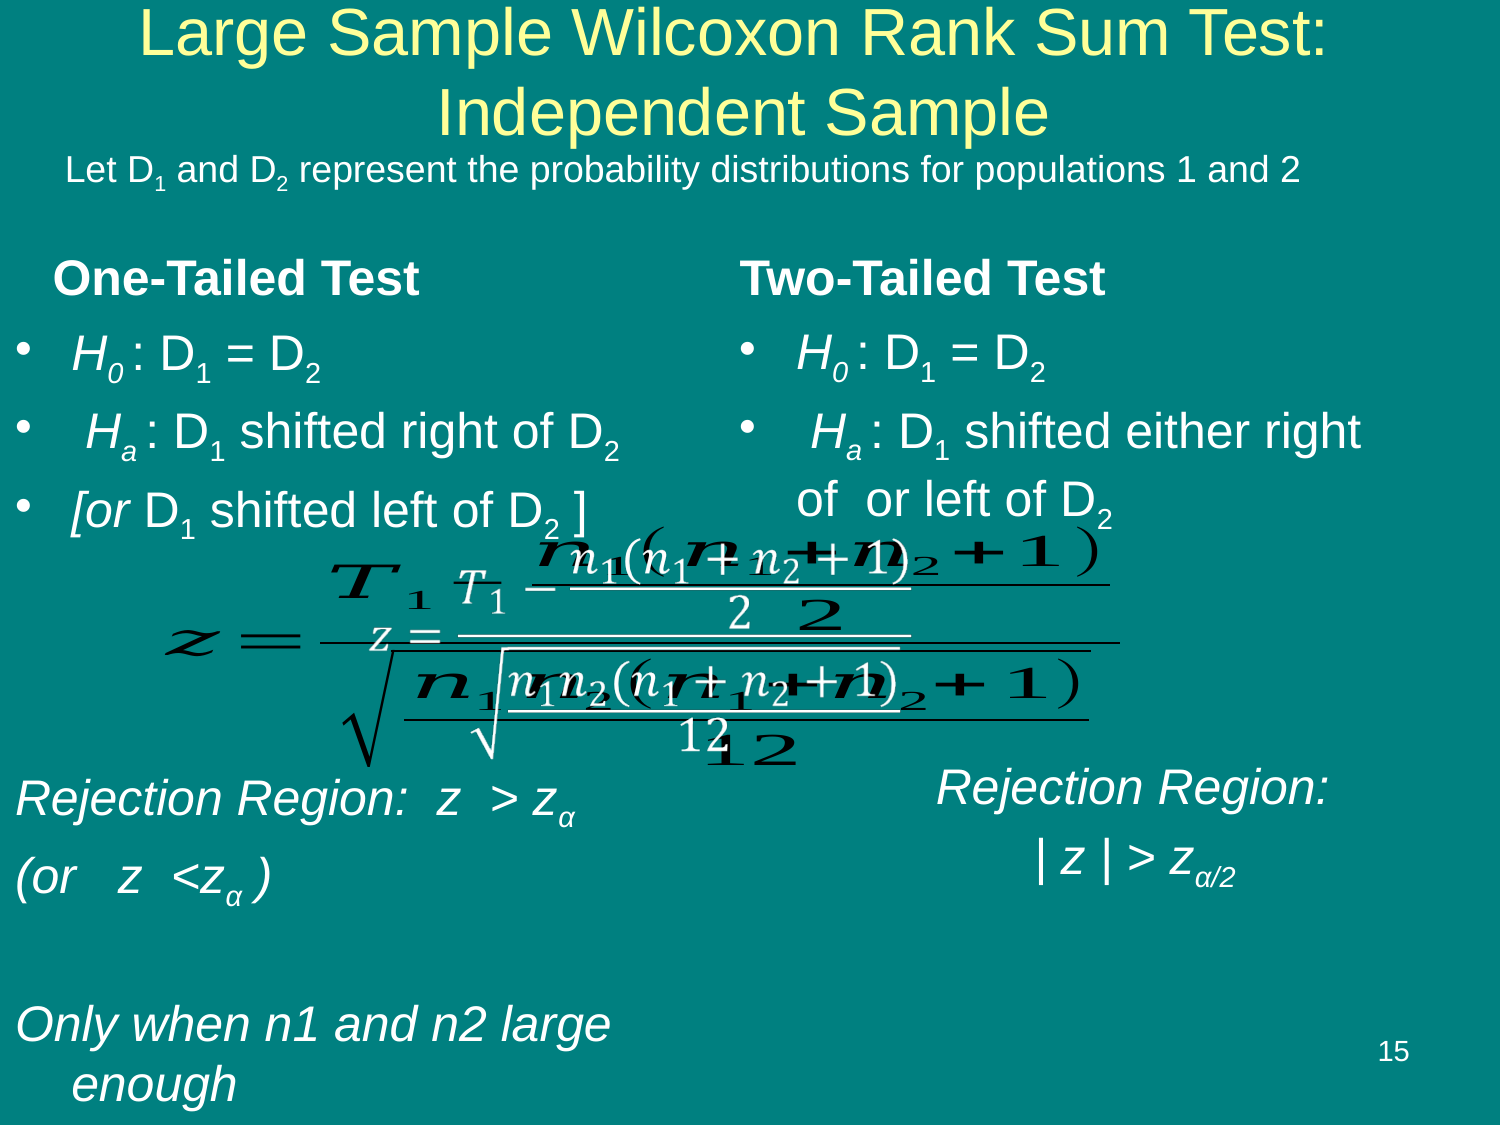

# Large Sample Wilcoxon Rank Sum Test: Independent Sample
Let D1 and D2 represent the probability distributions for populations 1 and 2
One-Tailed Test
Two-Tailed Test
H0 : D1 = D2
 Ha : D1 shifted either right of or left of D2
 Rejection Region:
 | z | > zα/2
H0 : D1 = D2
 Ha : D1 shifted right of D2
[or D1 shifted left of D2 ]
Rejection Region: z > zα
(or z <zα )
Only when n1 and n2 large enough